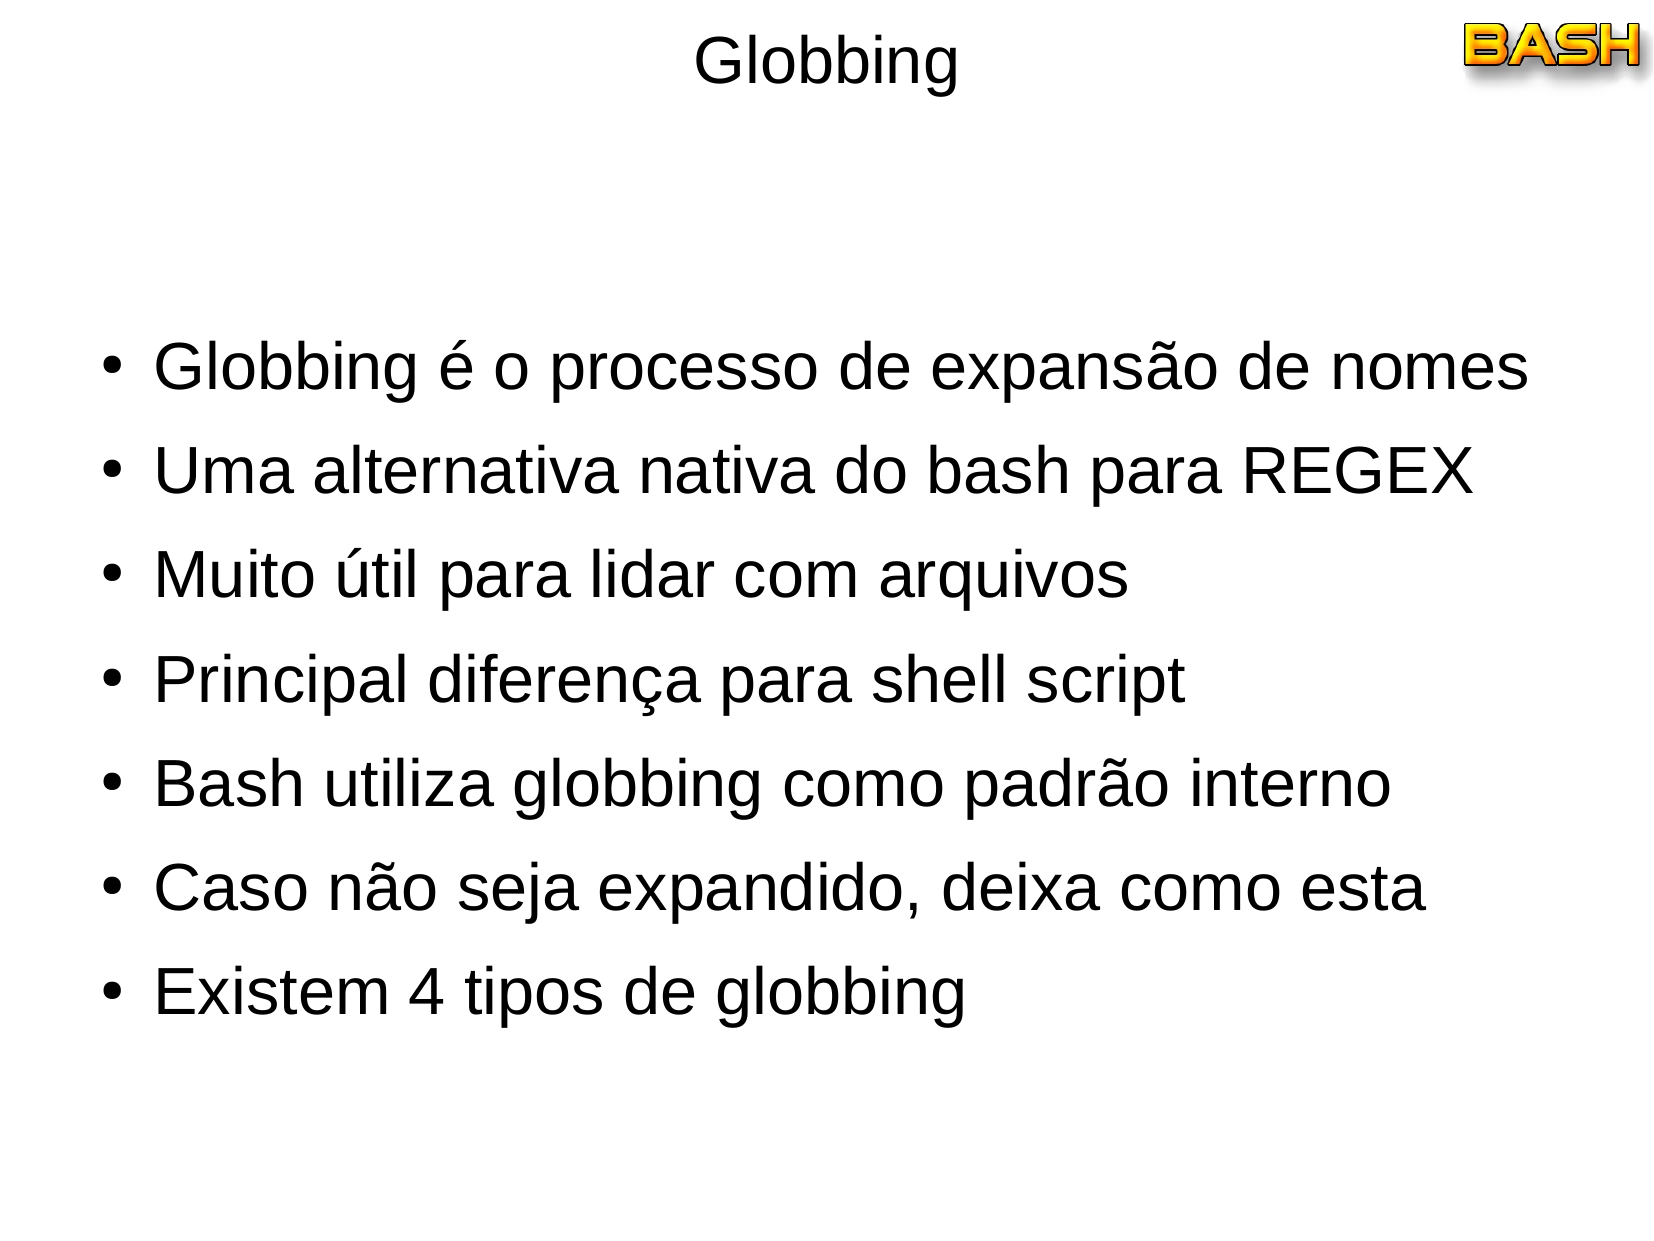

# Globbing
Globbing é o processo de expansão de nomes
Uma alternativa nativa do bash para REGEX
Muito útil para lidar com arquivos
Principal diferença para shell script
Bash utiliza globbing como padrão interno
Caso não seja expandido, deixa como esta
Existem 4 tipos de globbing